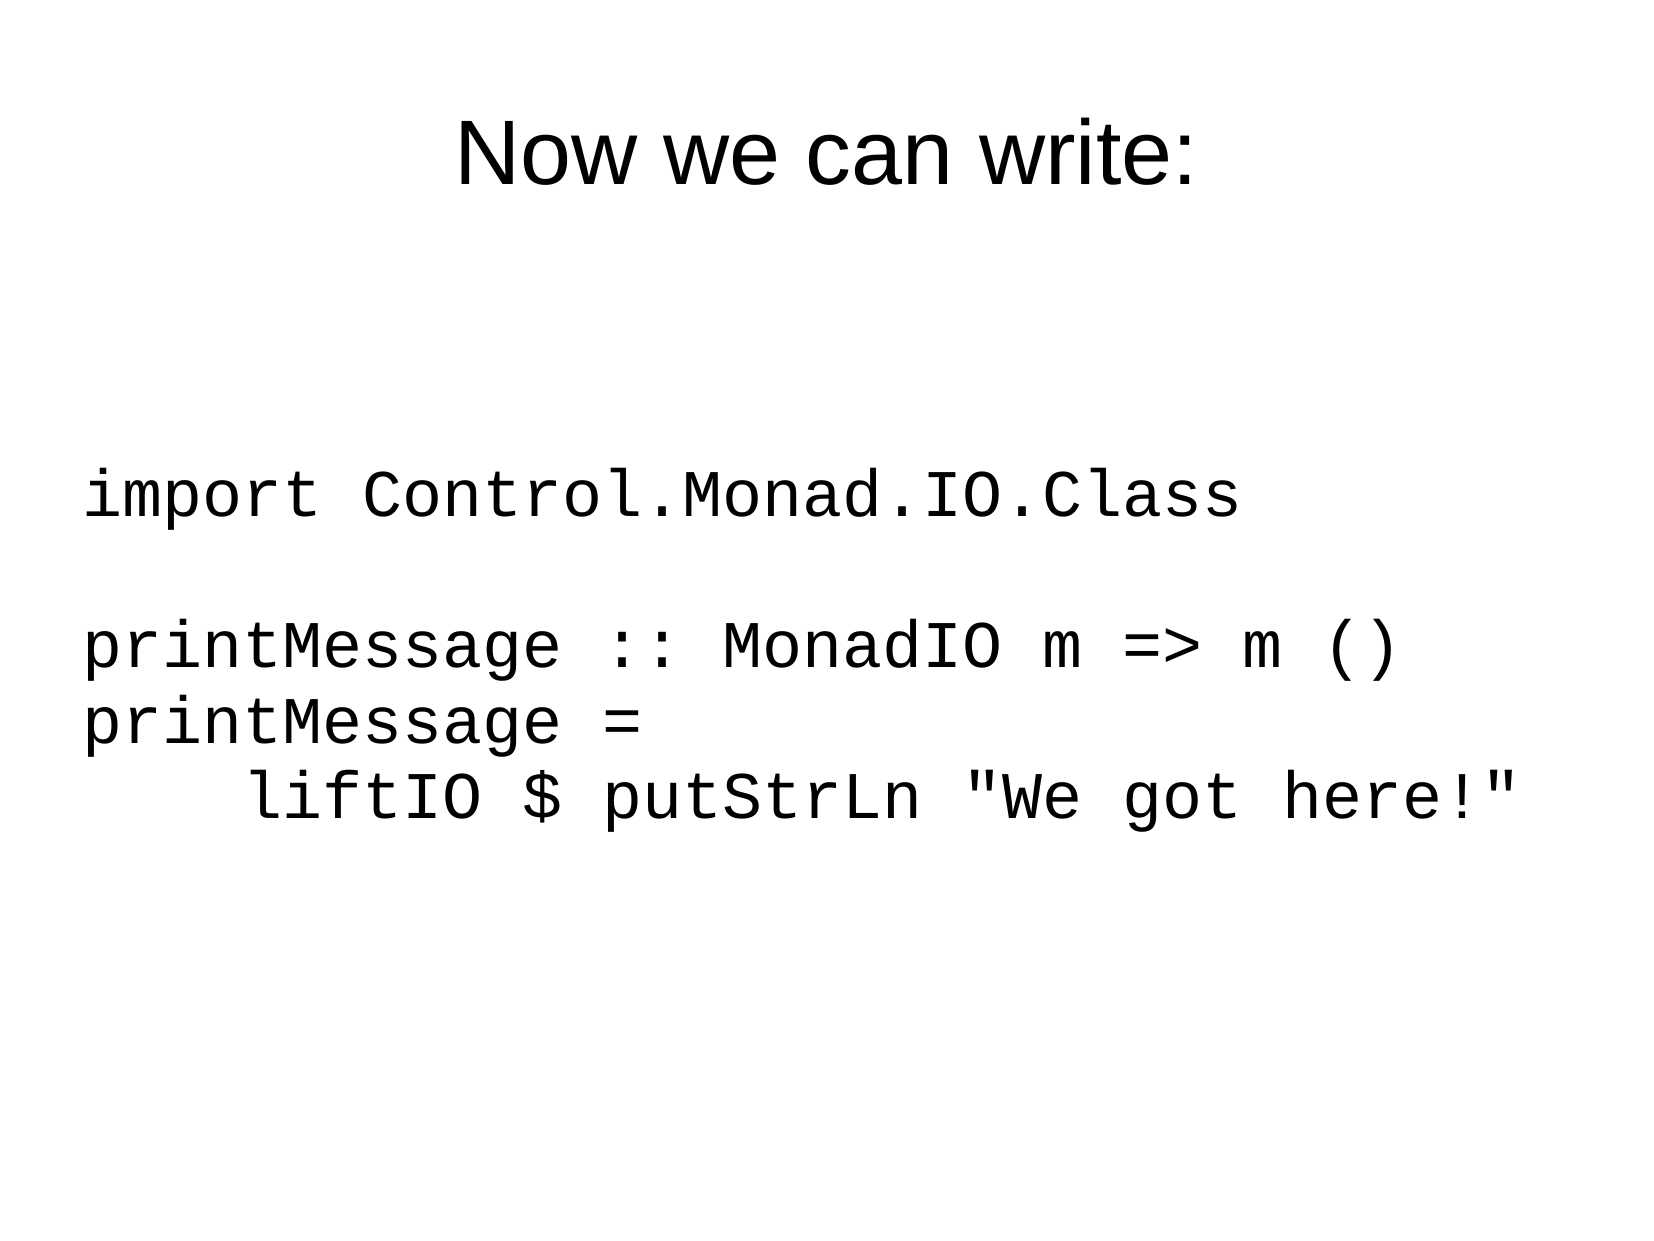

# Now we can write:
import Control.Monad.IO.Class
printMessage :: MonadIO m => m ()
printMessage =
 liftIO $ putStrLn "We got here!"